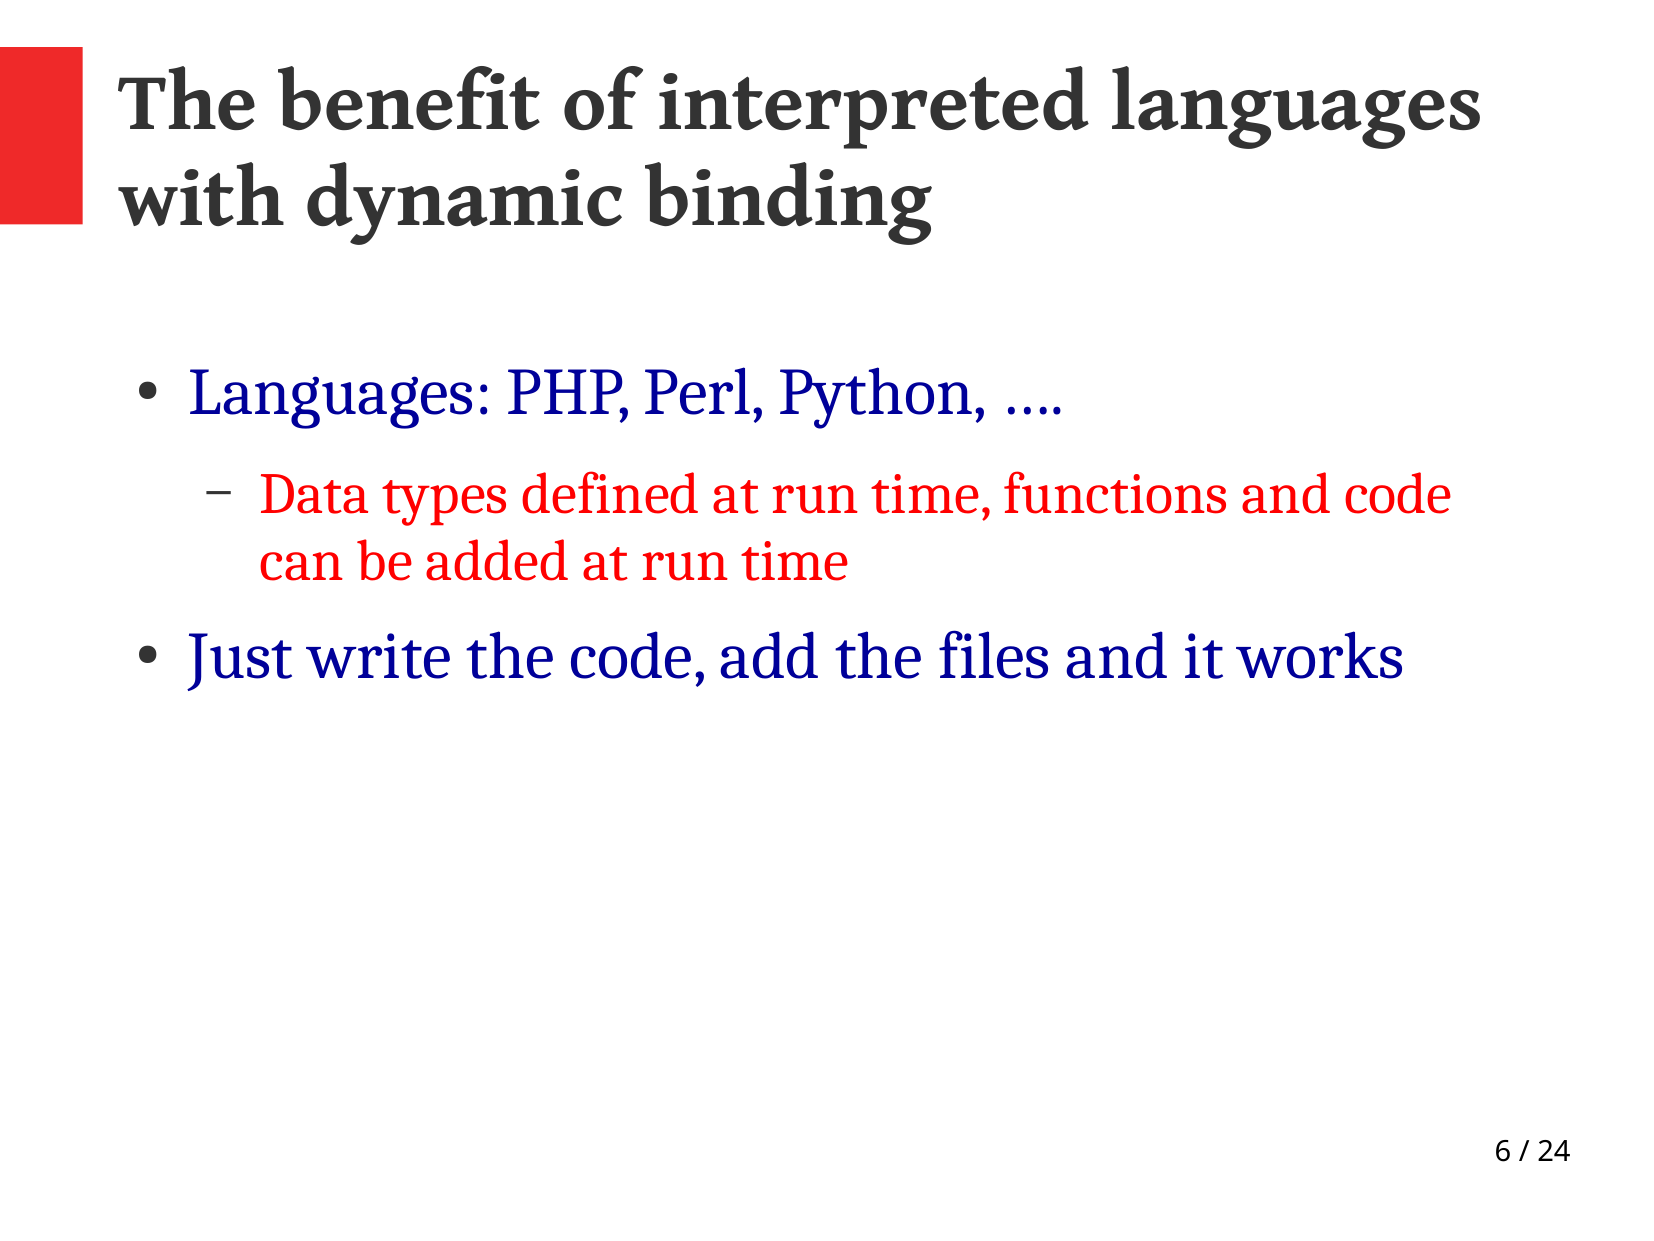

# The benefit of interpreted languages with dynamic binding
Languages: PHP, Perl, Python, ….
Data types defined at run time, functions and code can be added at run time
Just write the code, add the files and it works
6